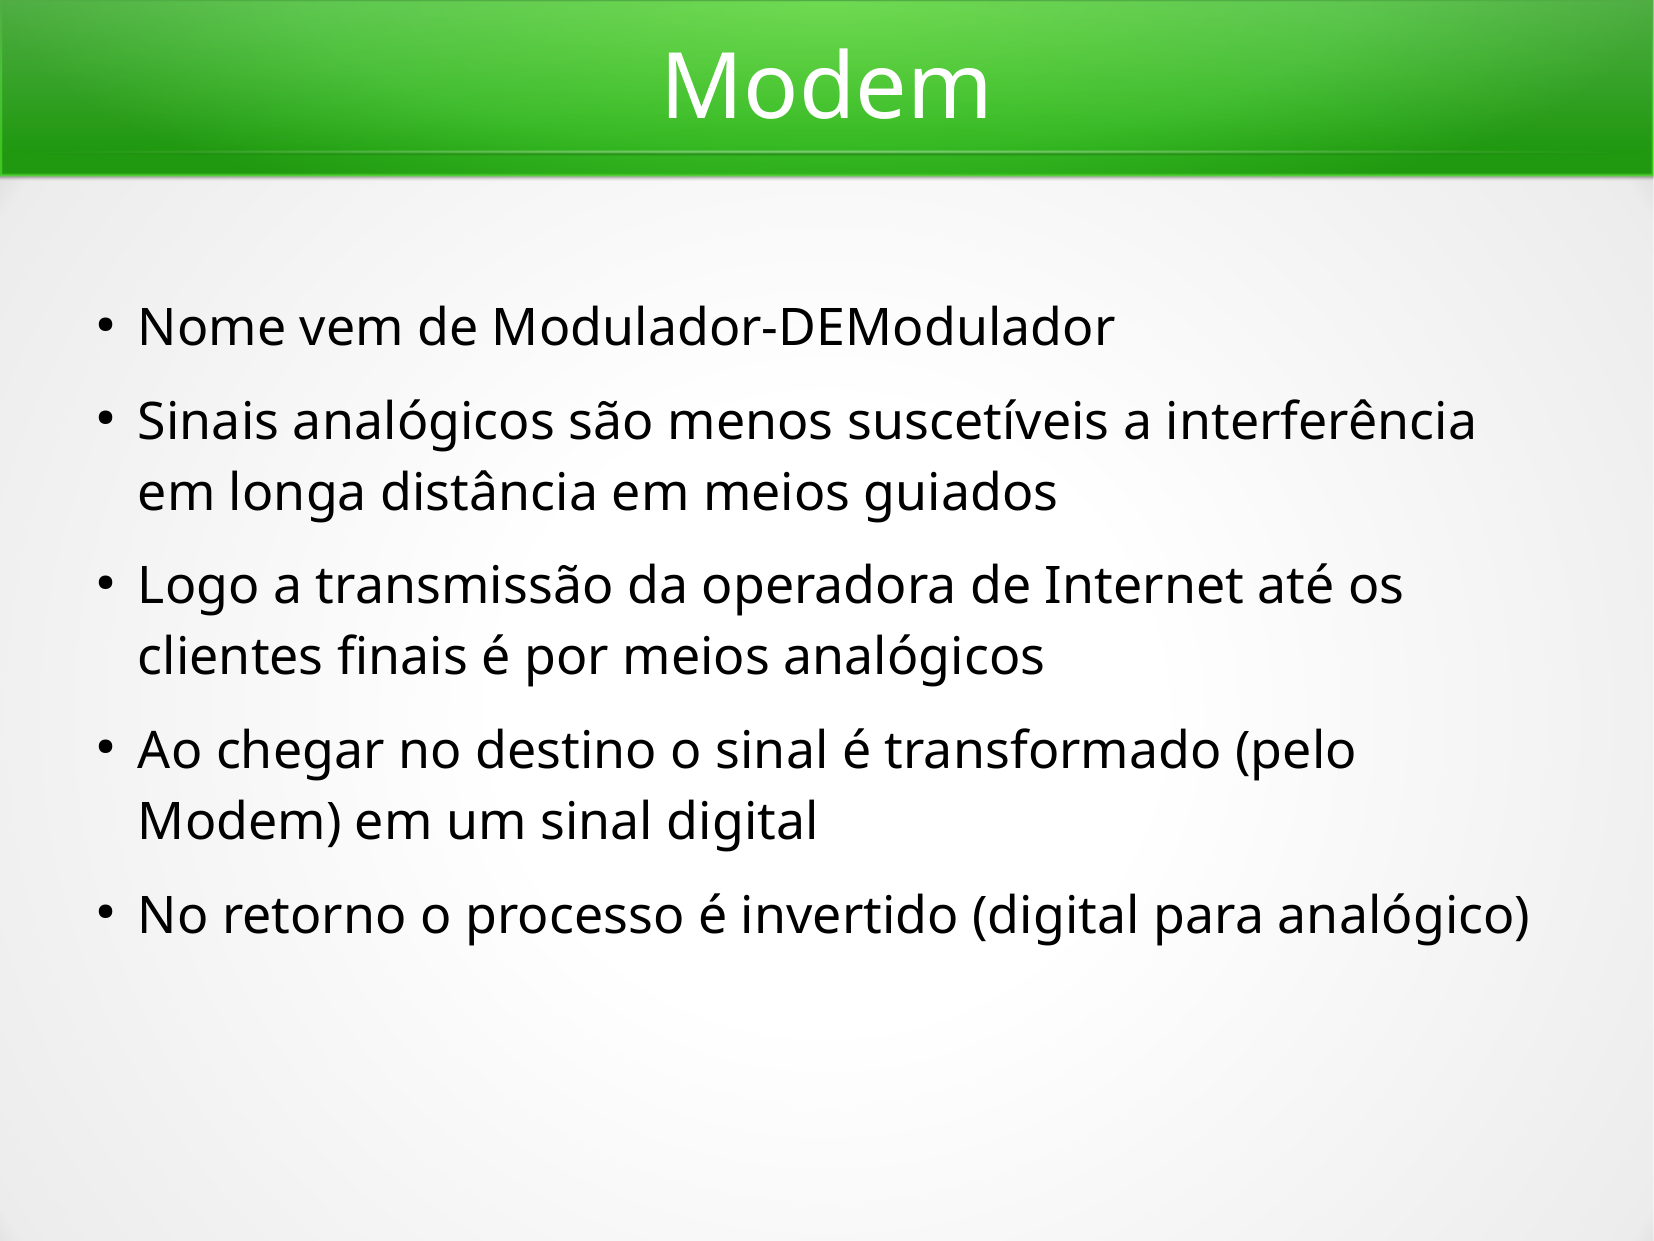

# Modem
Nome vem de Modulador-DEModulador
Sinais analógicos são menos suscetíveis a interferência em longa distância em meios guiados
Logo a transmissão da operadora de Internet até os clientes finais é por meios analógicos
Ao chegar no destino o sinal é transformado (pelo Modem) em um sinal digital
No retorno o processo é invertido (digital para analógico)